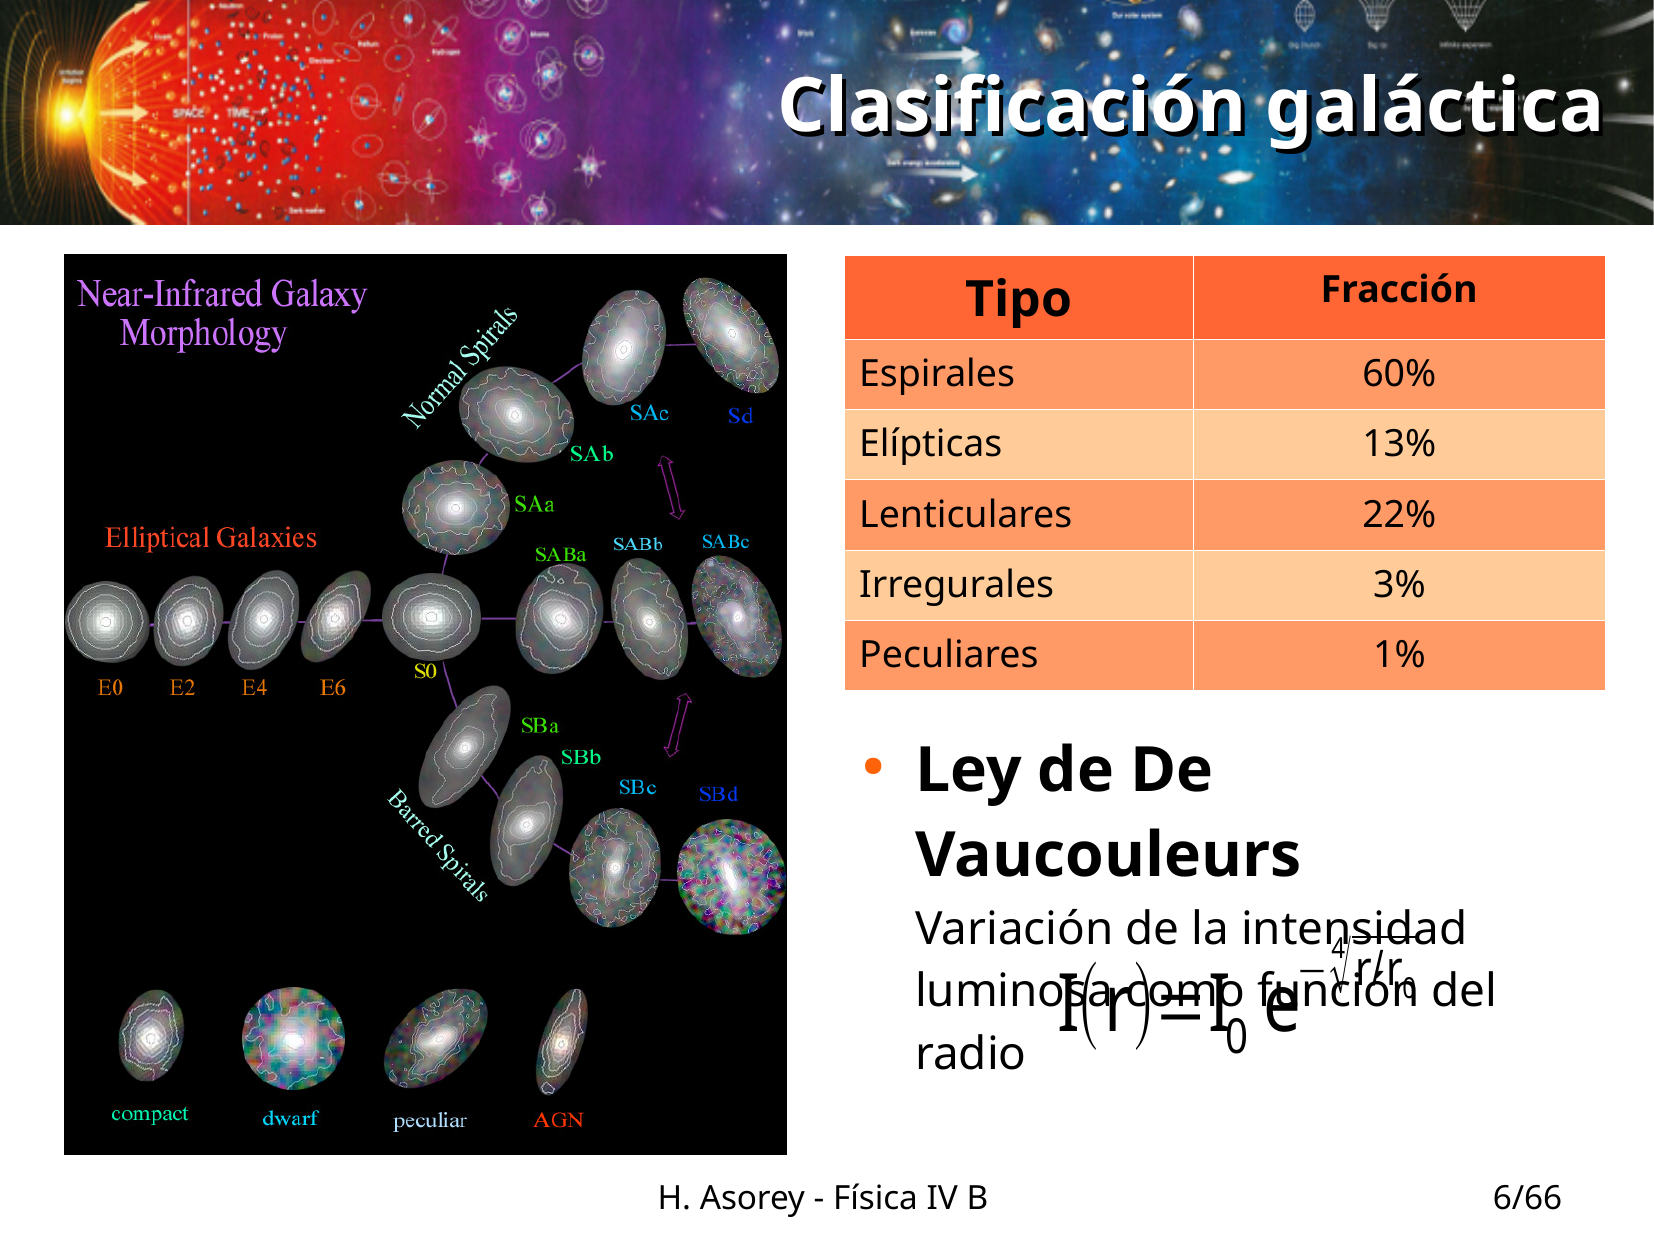

# Clasificación galáctica
| Tipo | Fracción |
| --- | --- |
| Espirales | 60% |
| Elípticas | 13% |
| Lenticulares | 22% |
| Irregurales | 3% |
| Peculiares | 1% |
Ley de De Vaucouleurs
Variación de la intensidad luminosa como función del radio
H. Asorey - Física IV B
6